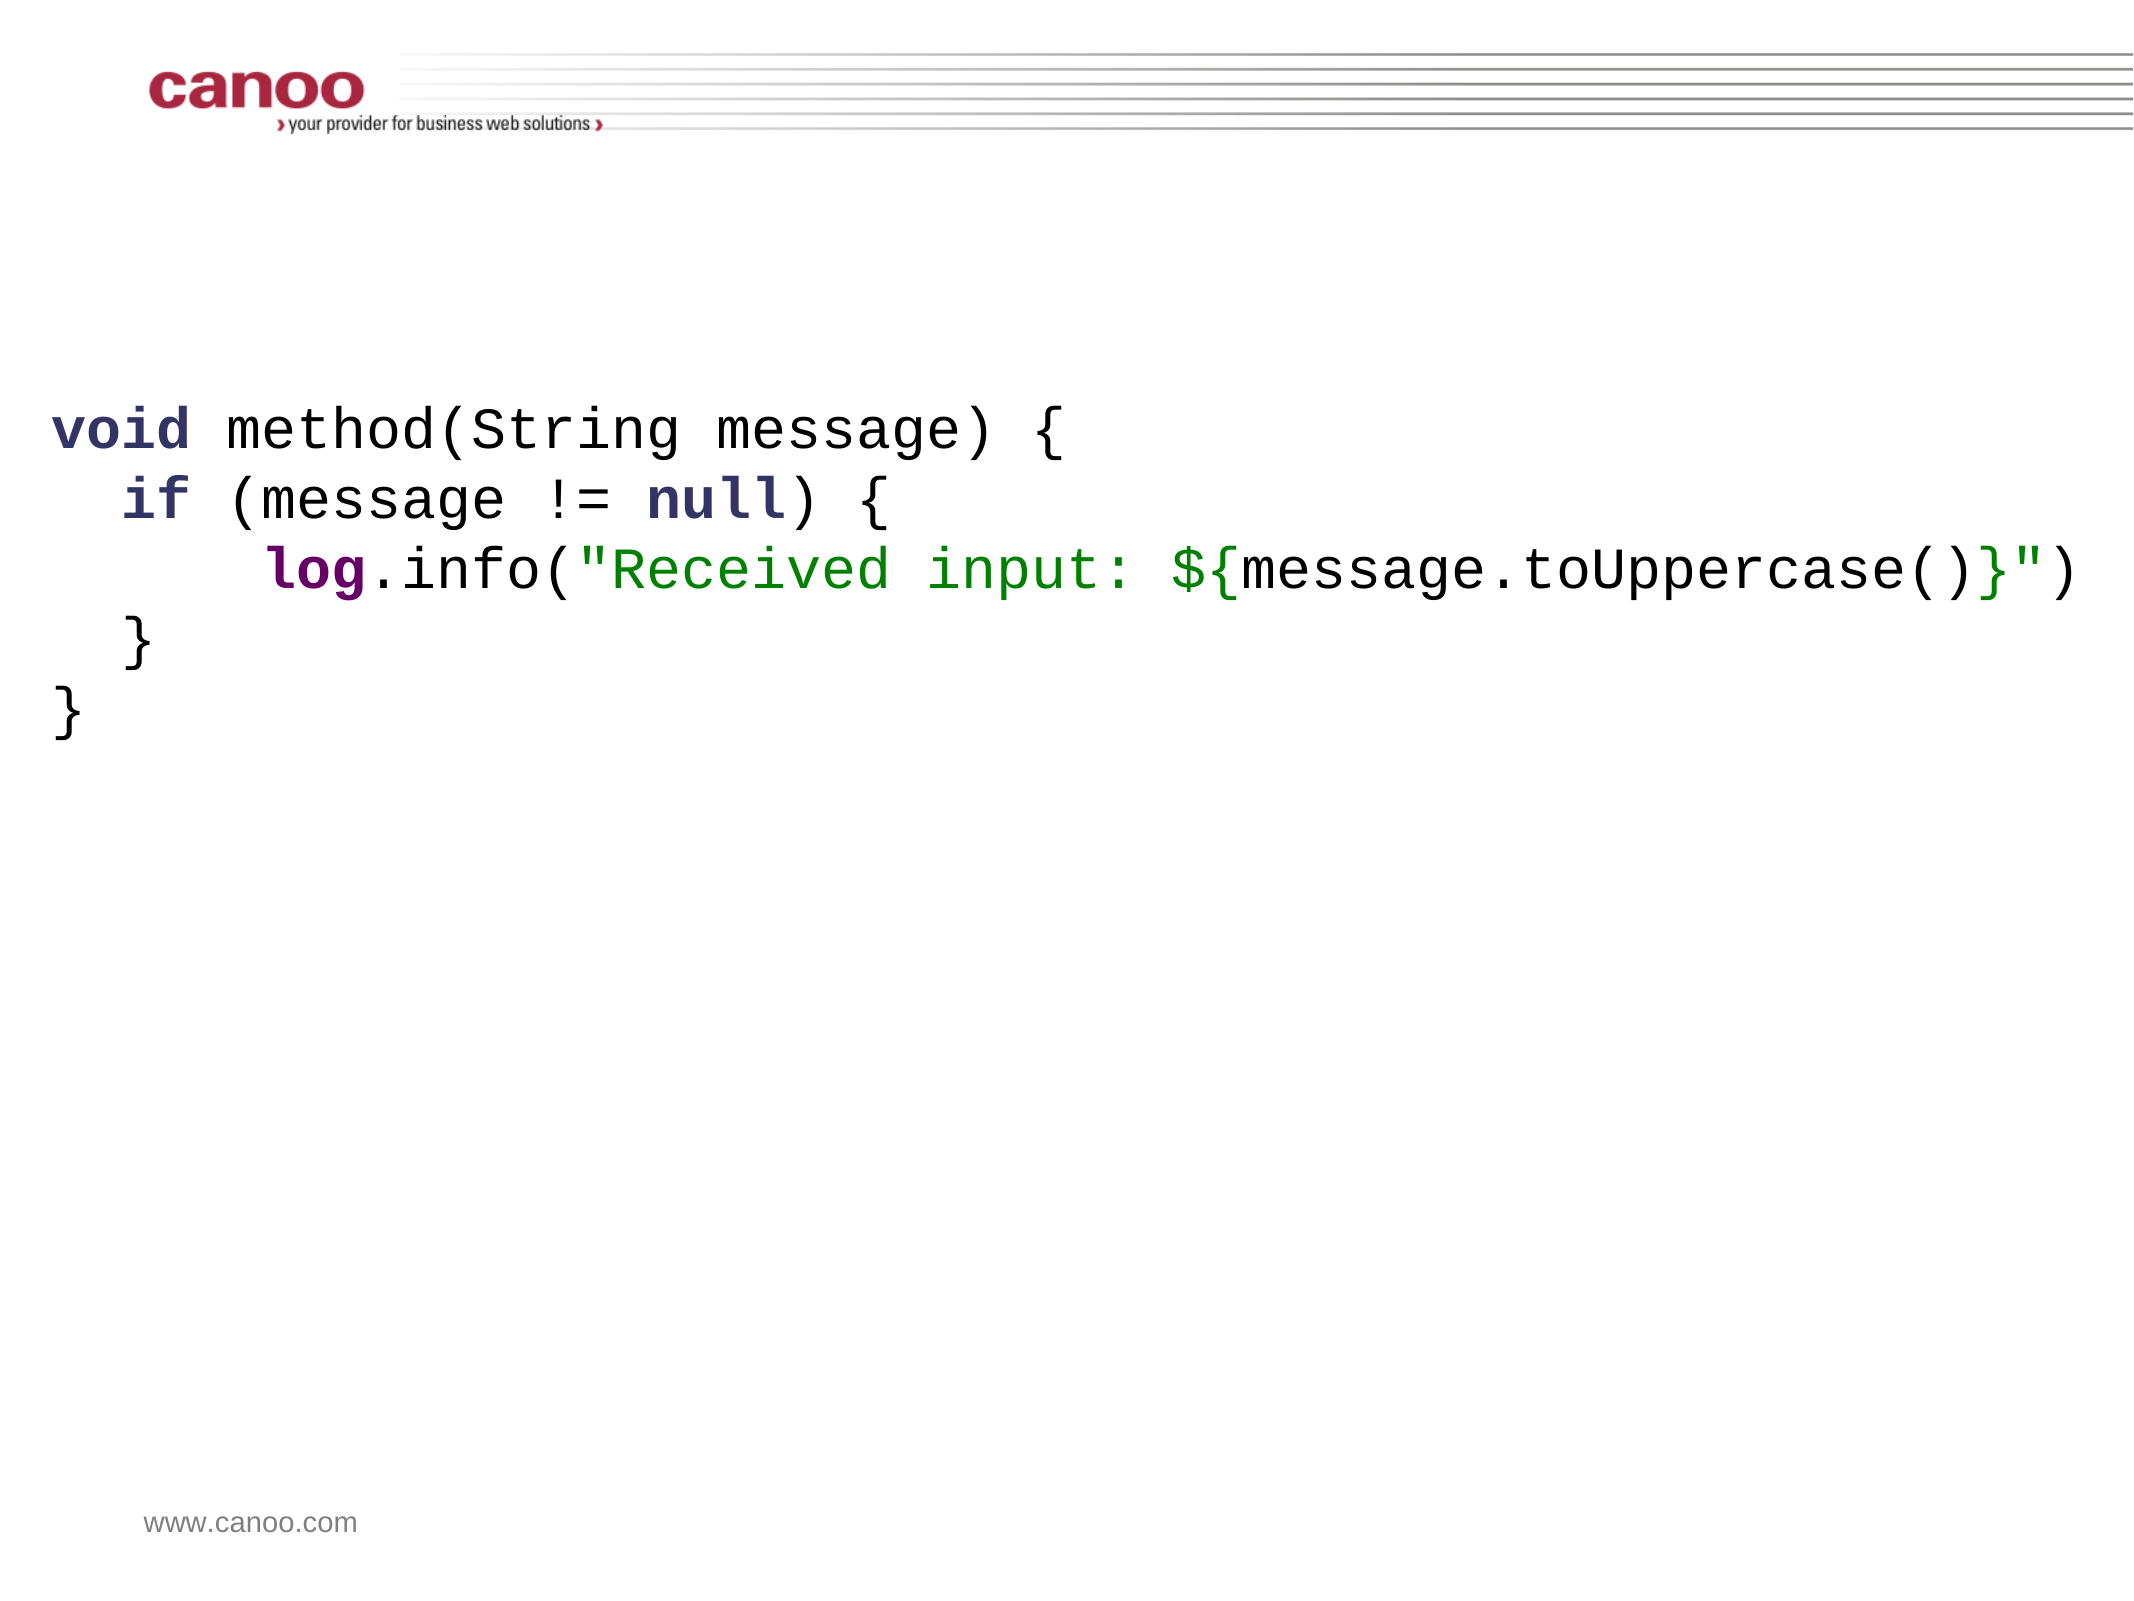

void method(String message) {
 if (message != null) {
 log.info("Received input: ${message.toUppercase()}")
 }
}